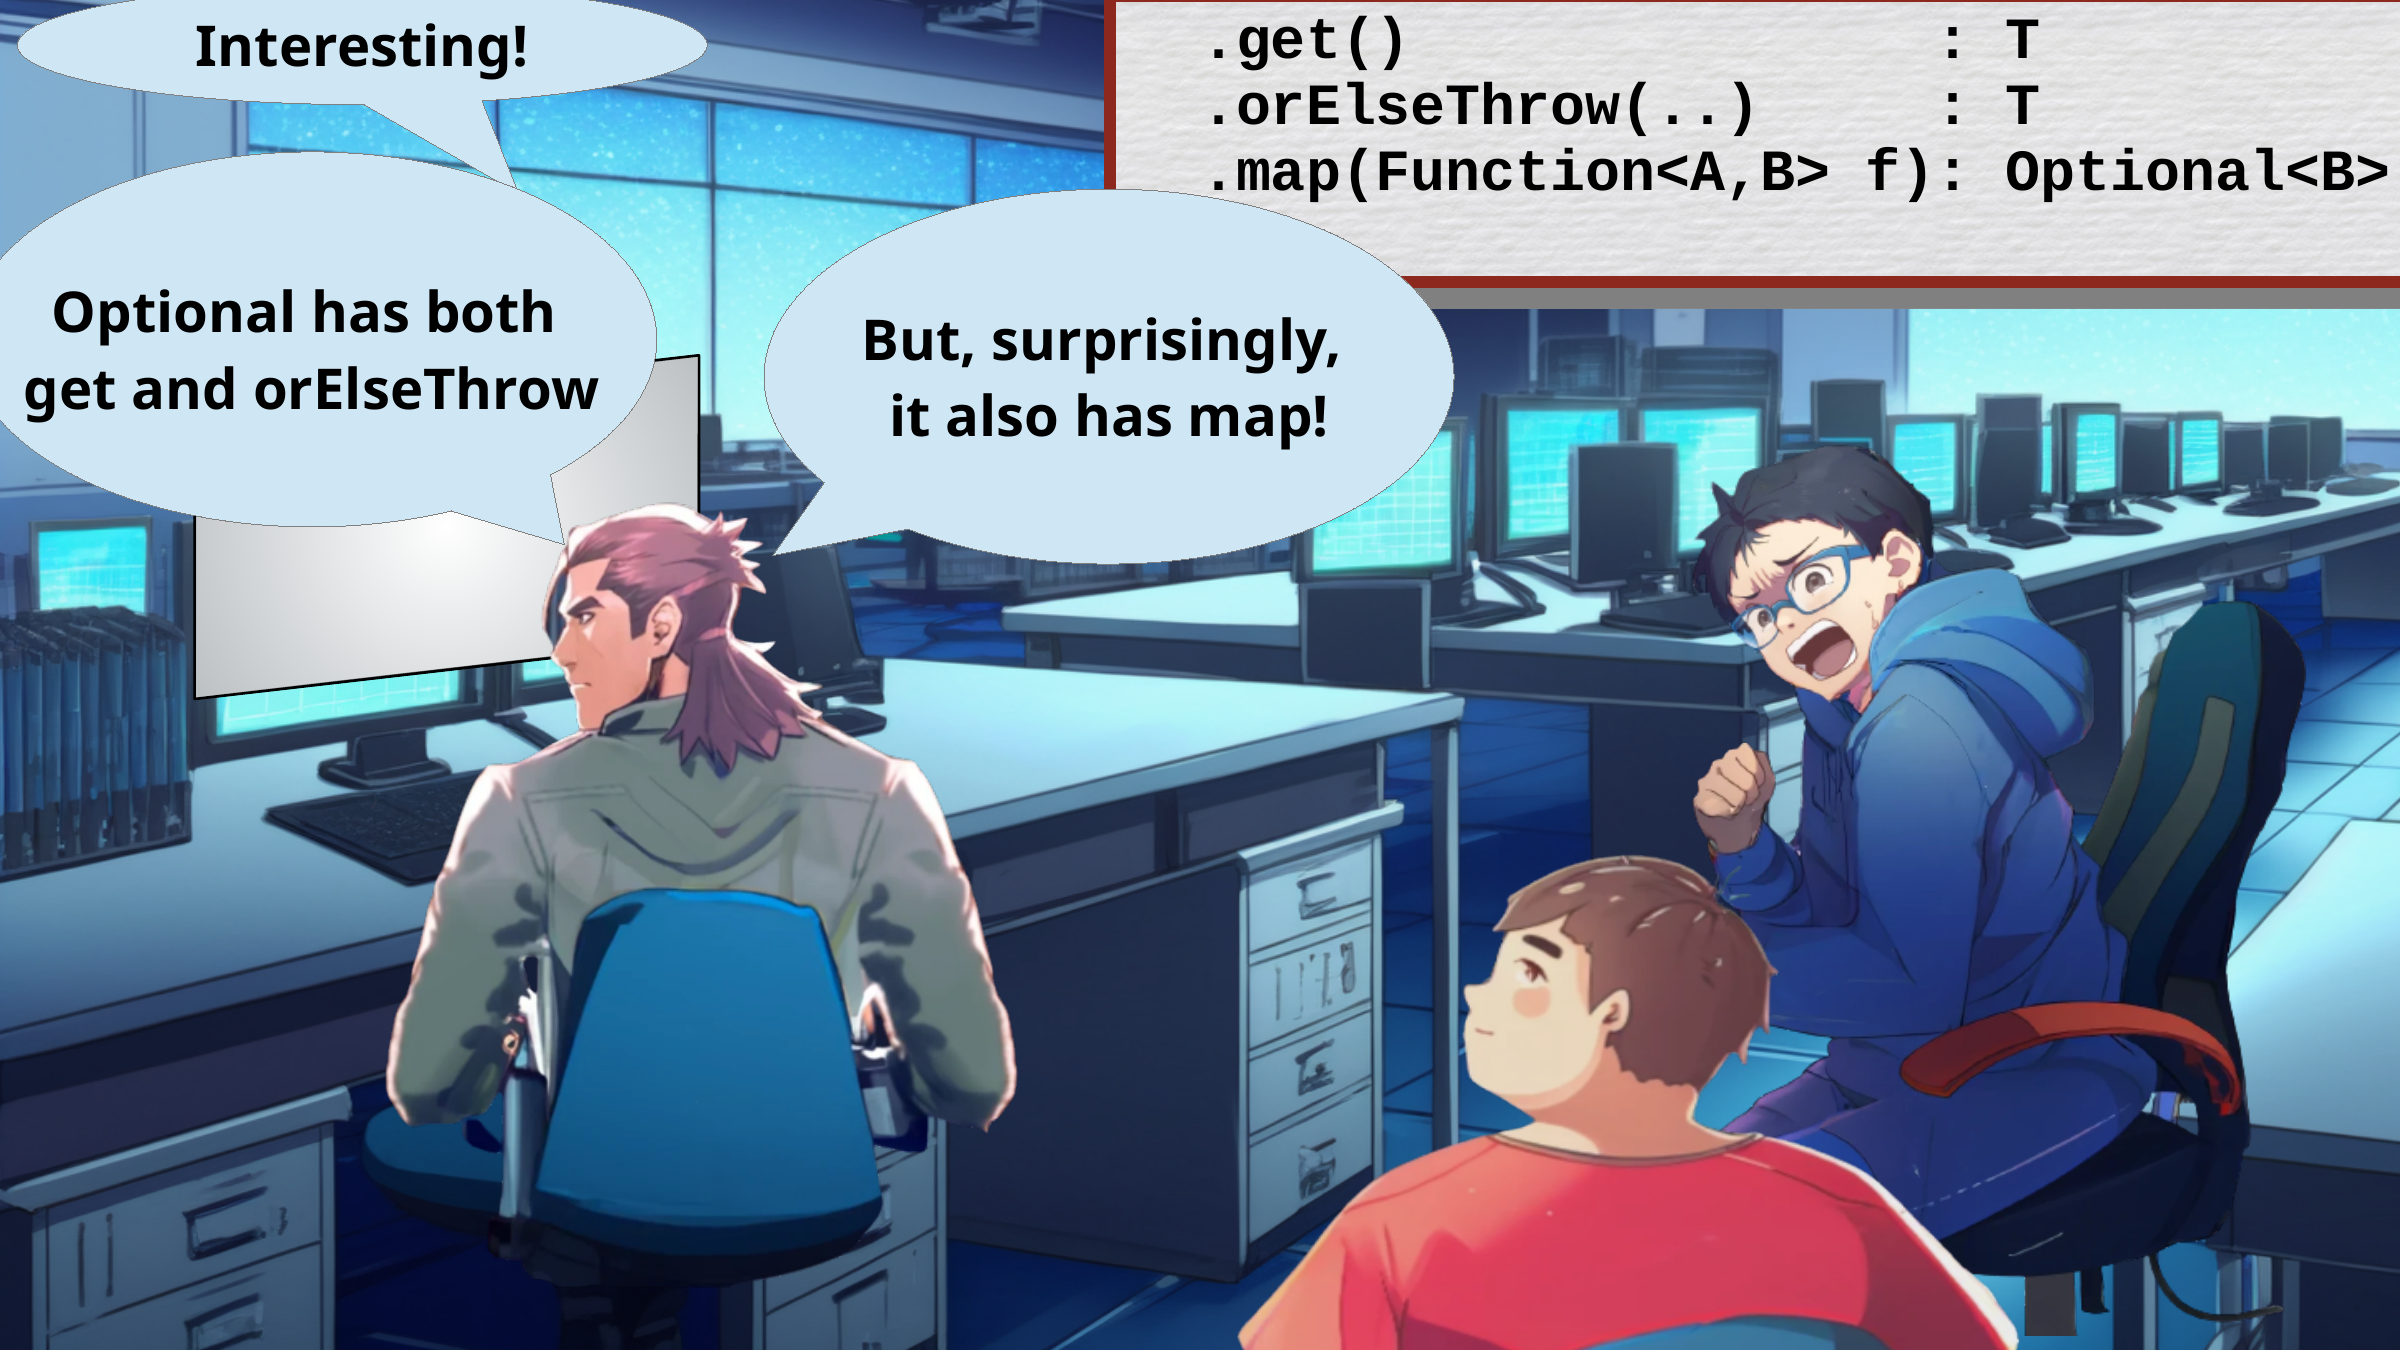

Interesting!
 .get() : T
 .orElseThrow(..) : T
 .map(Function<A,B> f): Optional<B>
Optional has both
get and orElseThrow
But, surprisingly,
it also has map!